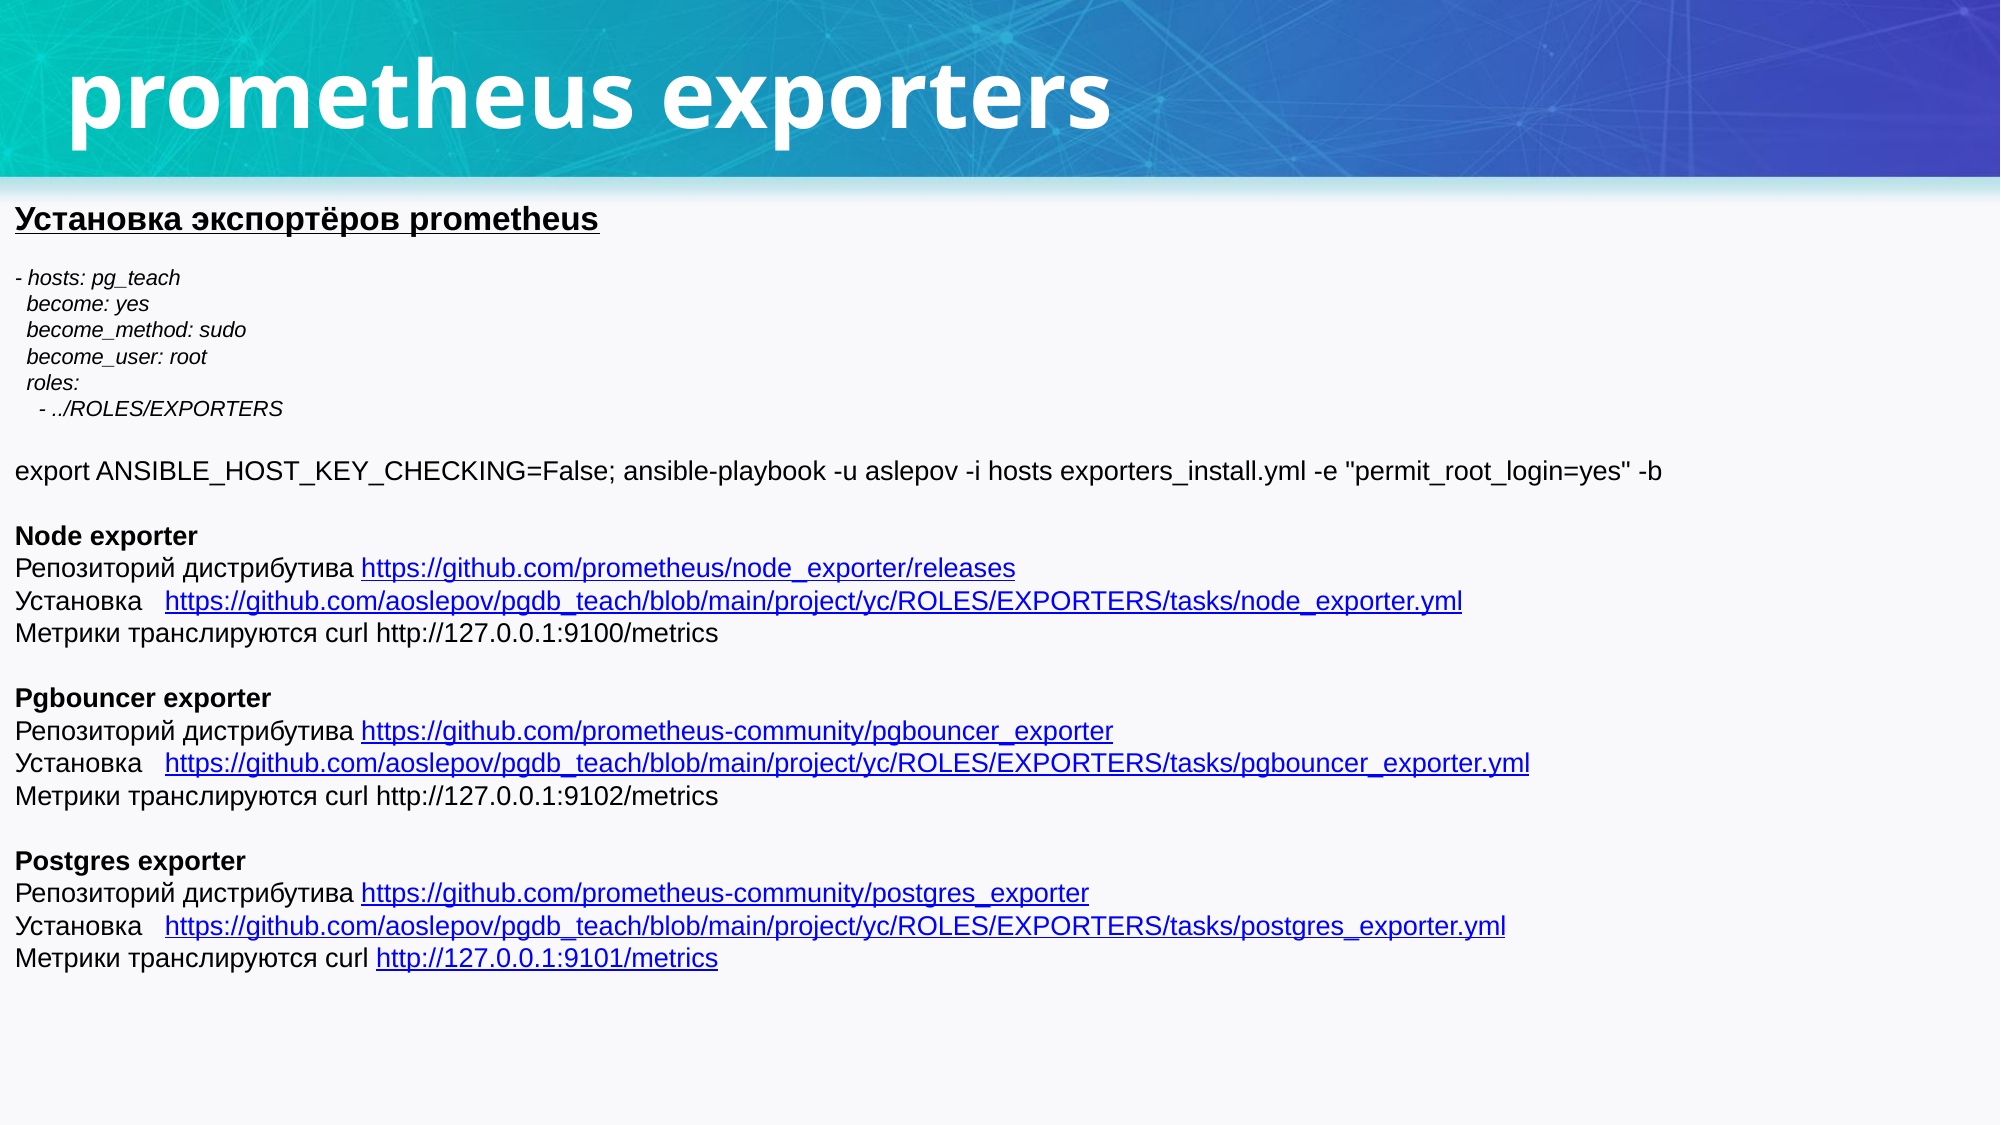

prometheus exporters
Установка экспортёров prometheus
- hosts: pg_teach
 become: yes
 become_method: sudo
 become_user: root
 roles:
 - ../ROLES/EXPORTERS
export ANSIBLE_HOST_KEY_CHECKING=False; ansible-playbook -u aslepov -i hosts exporters_install.yml -e "permit_root_login=yes" -b
Node exporter
Репозиторий дистрибутива https://github.com/prometheus/node_exporter/releases
Установка https://github.com/aoslepov/pgdb_teach/blob/main/project/yc/ROLES/EXPORTERS/tasks/node_exporter.yml
Метрики транслируются curl http://127.0.0.1:9100/metrics
Pgbouncer exporter
Репозиторий дистрибутива https://github.com/prometheus-community/pgbouncer_exporter
Установка https://github.com/aoslepov/pgdb_teach/blob/main/project/yc/ROLES/EXPORTERS/tasks/pgbouncer_exporter.yml
Метрики транслируются curl http://127.0.0.1:9102/metrics
Postgres exporter
Репозиторий дистрибутива https://github.com/prometheus-community/postgres_exporter
Установка https://github.com/aoslepov/pgdb_teach/blob/main/project/yc/ROLES/EXPORTERS/tasks/postgres_exporter.yml
Метрики транслируются curl http://127.0.0.1:9101/metrics